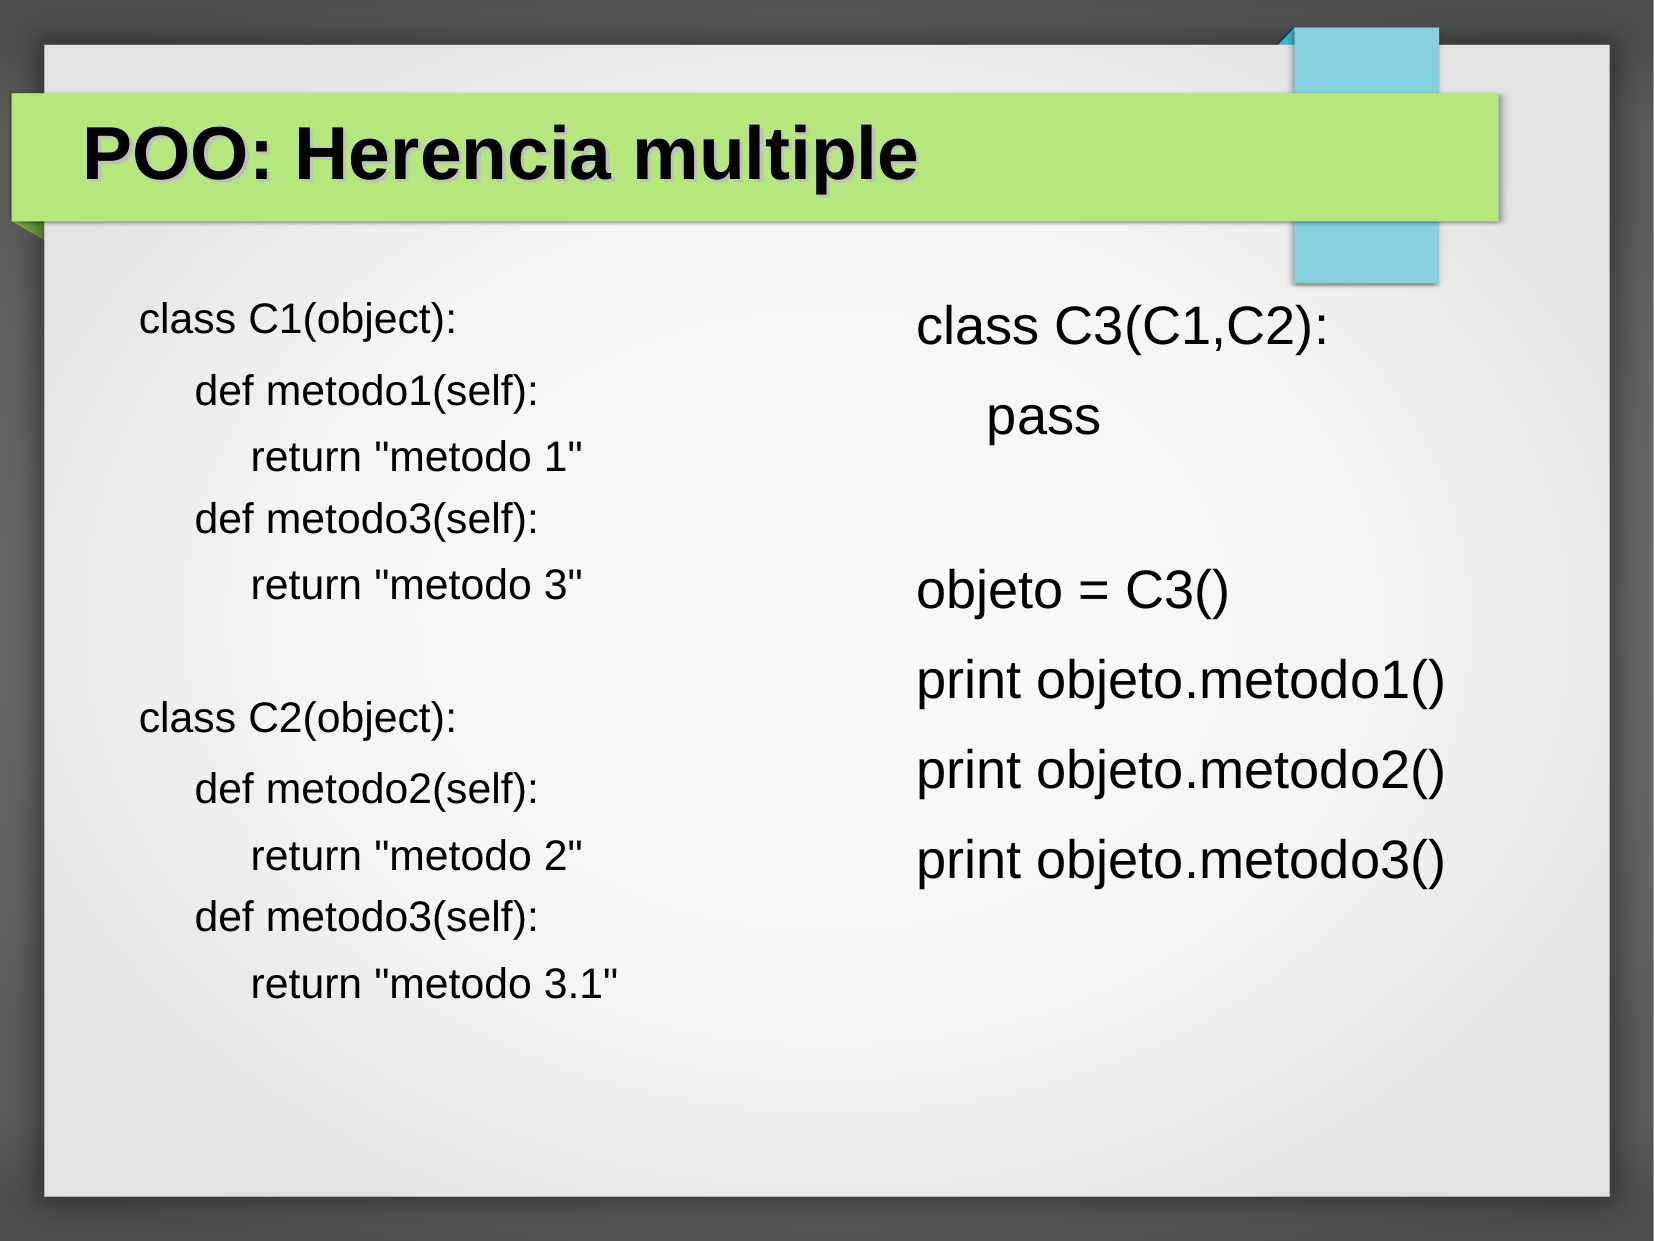

# POO: Herencia multiple
class C1(object):
def metodo1(self):
return "metodo 1"
def metodo3(self):
return "metodo 3"
class C2(object):
def metodo2(self):
return "metodo 2"
def metodo3(self):
return "metodo 3.1"
class C3(C1,C2):
pass
objeto = C3()
print objeto.metodo1()
print objeto.metodo2()
print objeto.metodo3()